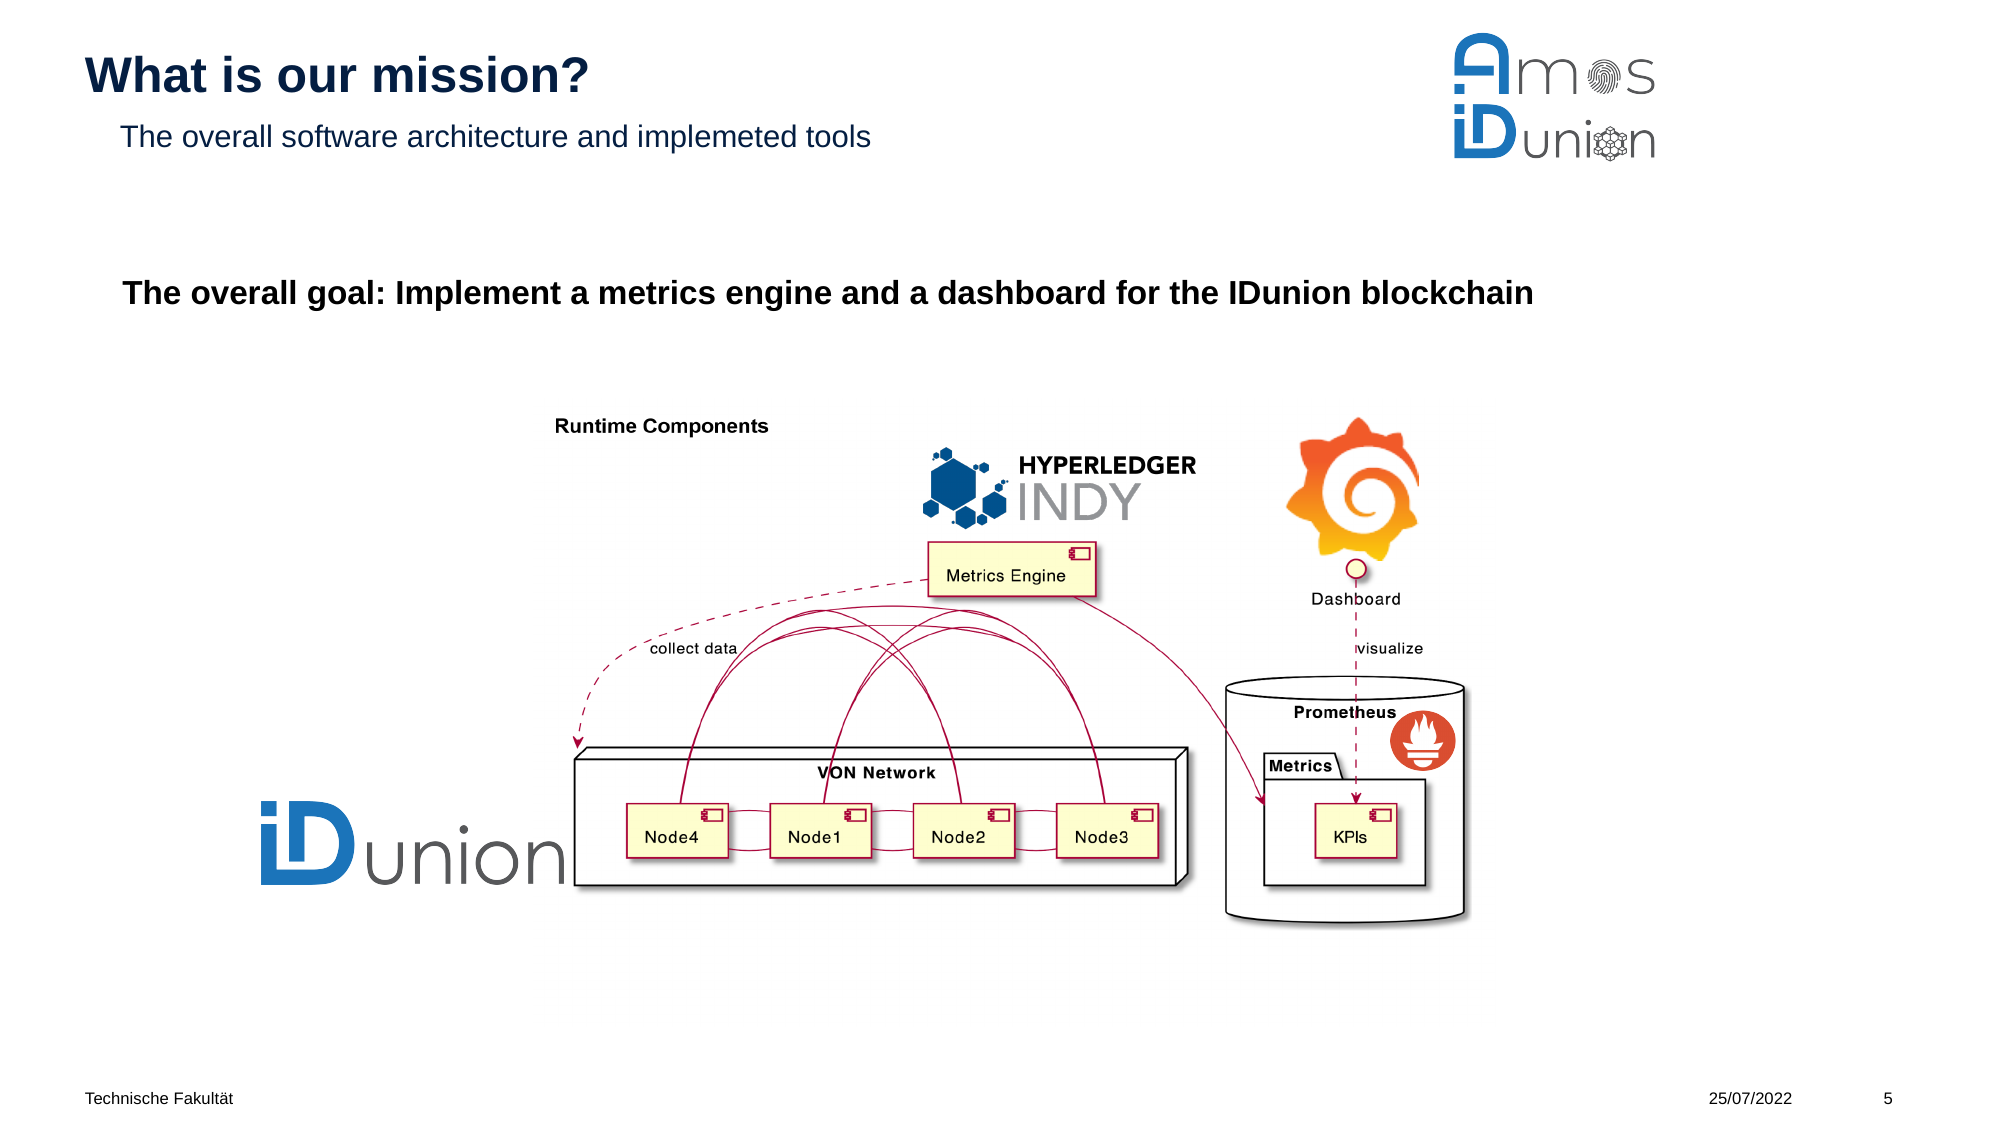

What is our mission?
The overall software architecture and implemeted tools
# The overall goal: Implement a metrics engine and a dashboard for the IDunion blockchain
Technische Fakultät
25/07/2022